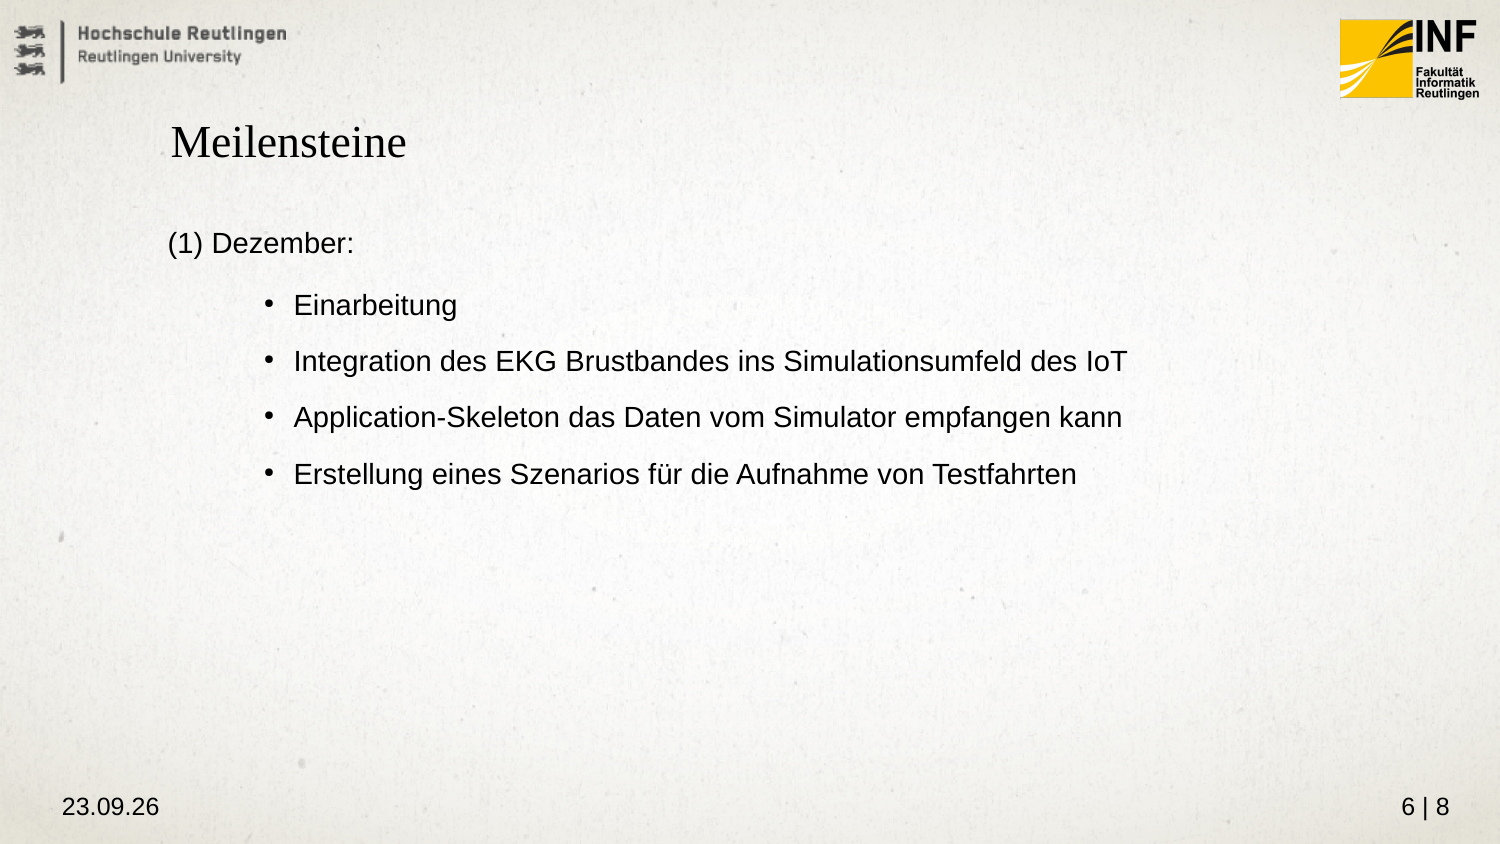

# Meilensteine
 (1) Dezember:
Einarbeitung
Integration des EKG Brustbandes ins Simulationsumfeld des IoT
Application-Skeleton das Daten vom Simulator empfangen kann
Erstellung eines Szenarios für die Aufnahme von Testfahrten